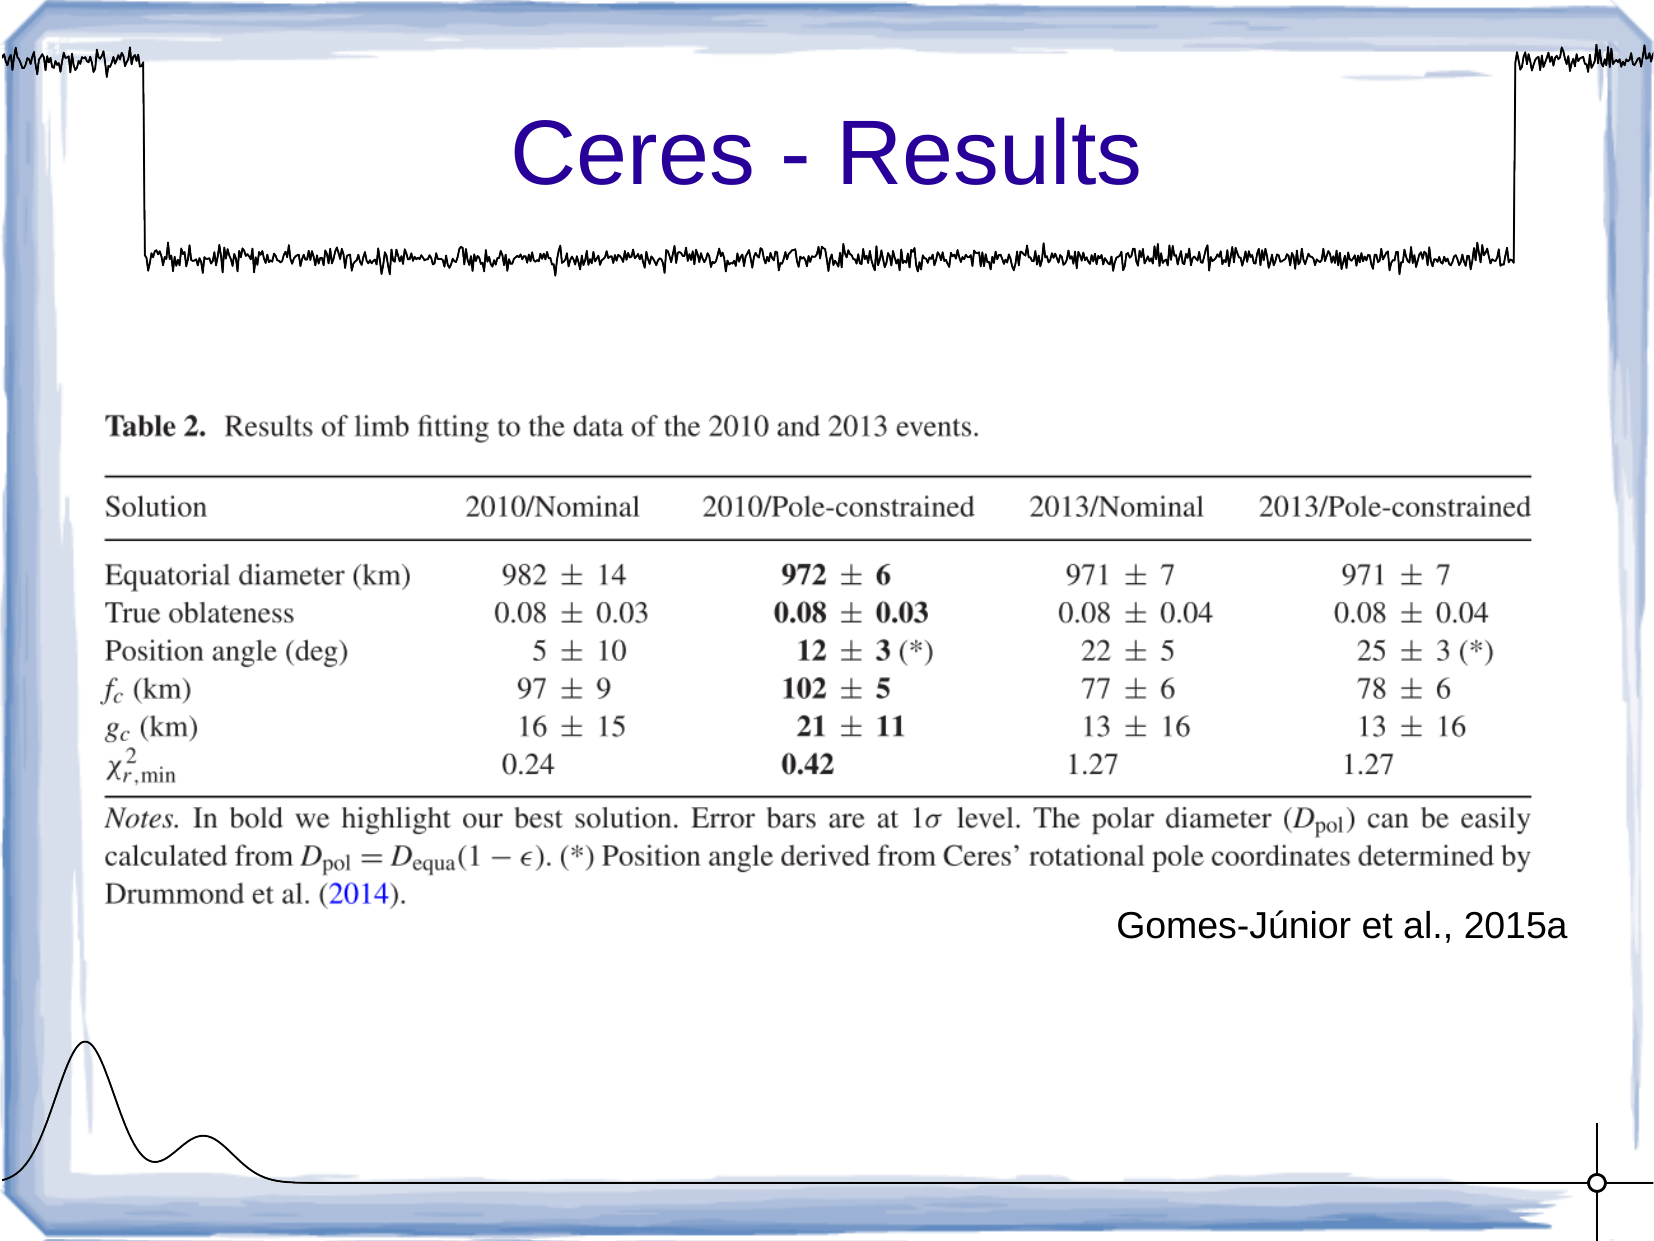

# Ceres - Results
Gomes-Júnior et al., 2015a